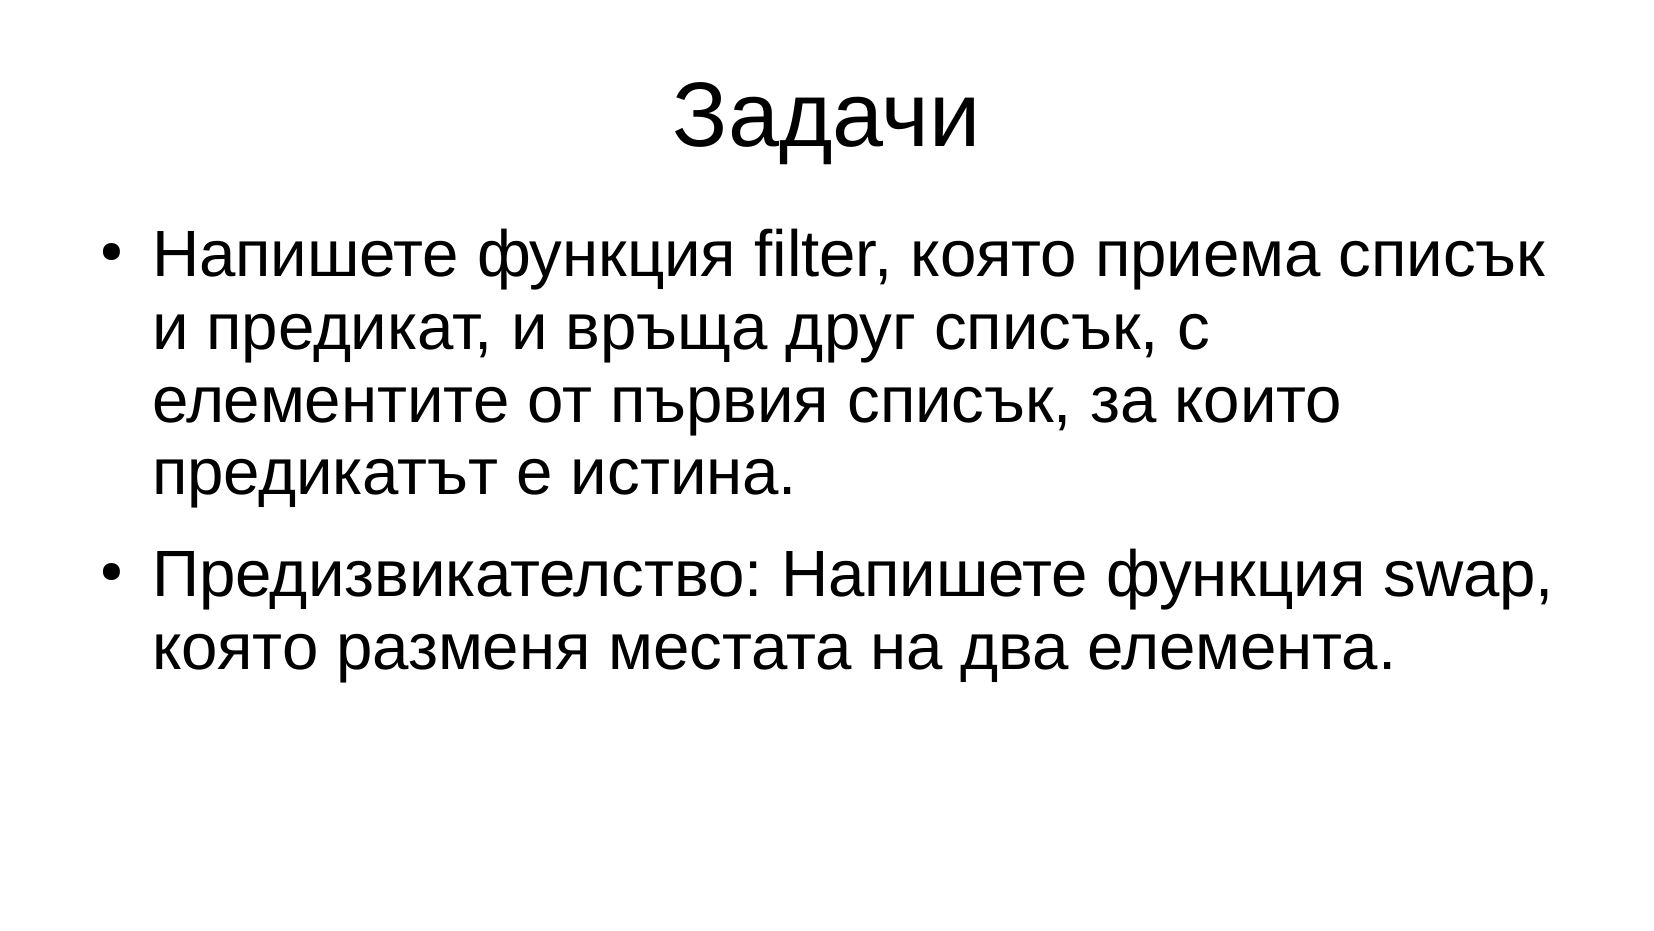

# Задачи
Напишете функция filter, която приема списък и предикат, и връща друг списък, с елементите от първия списък, за които предикатът е истина.
Предизвикателство: Напишете функция swap, която разменя местата на два елемента.